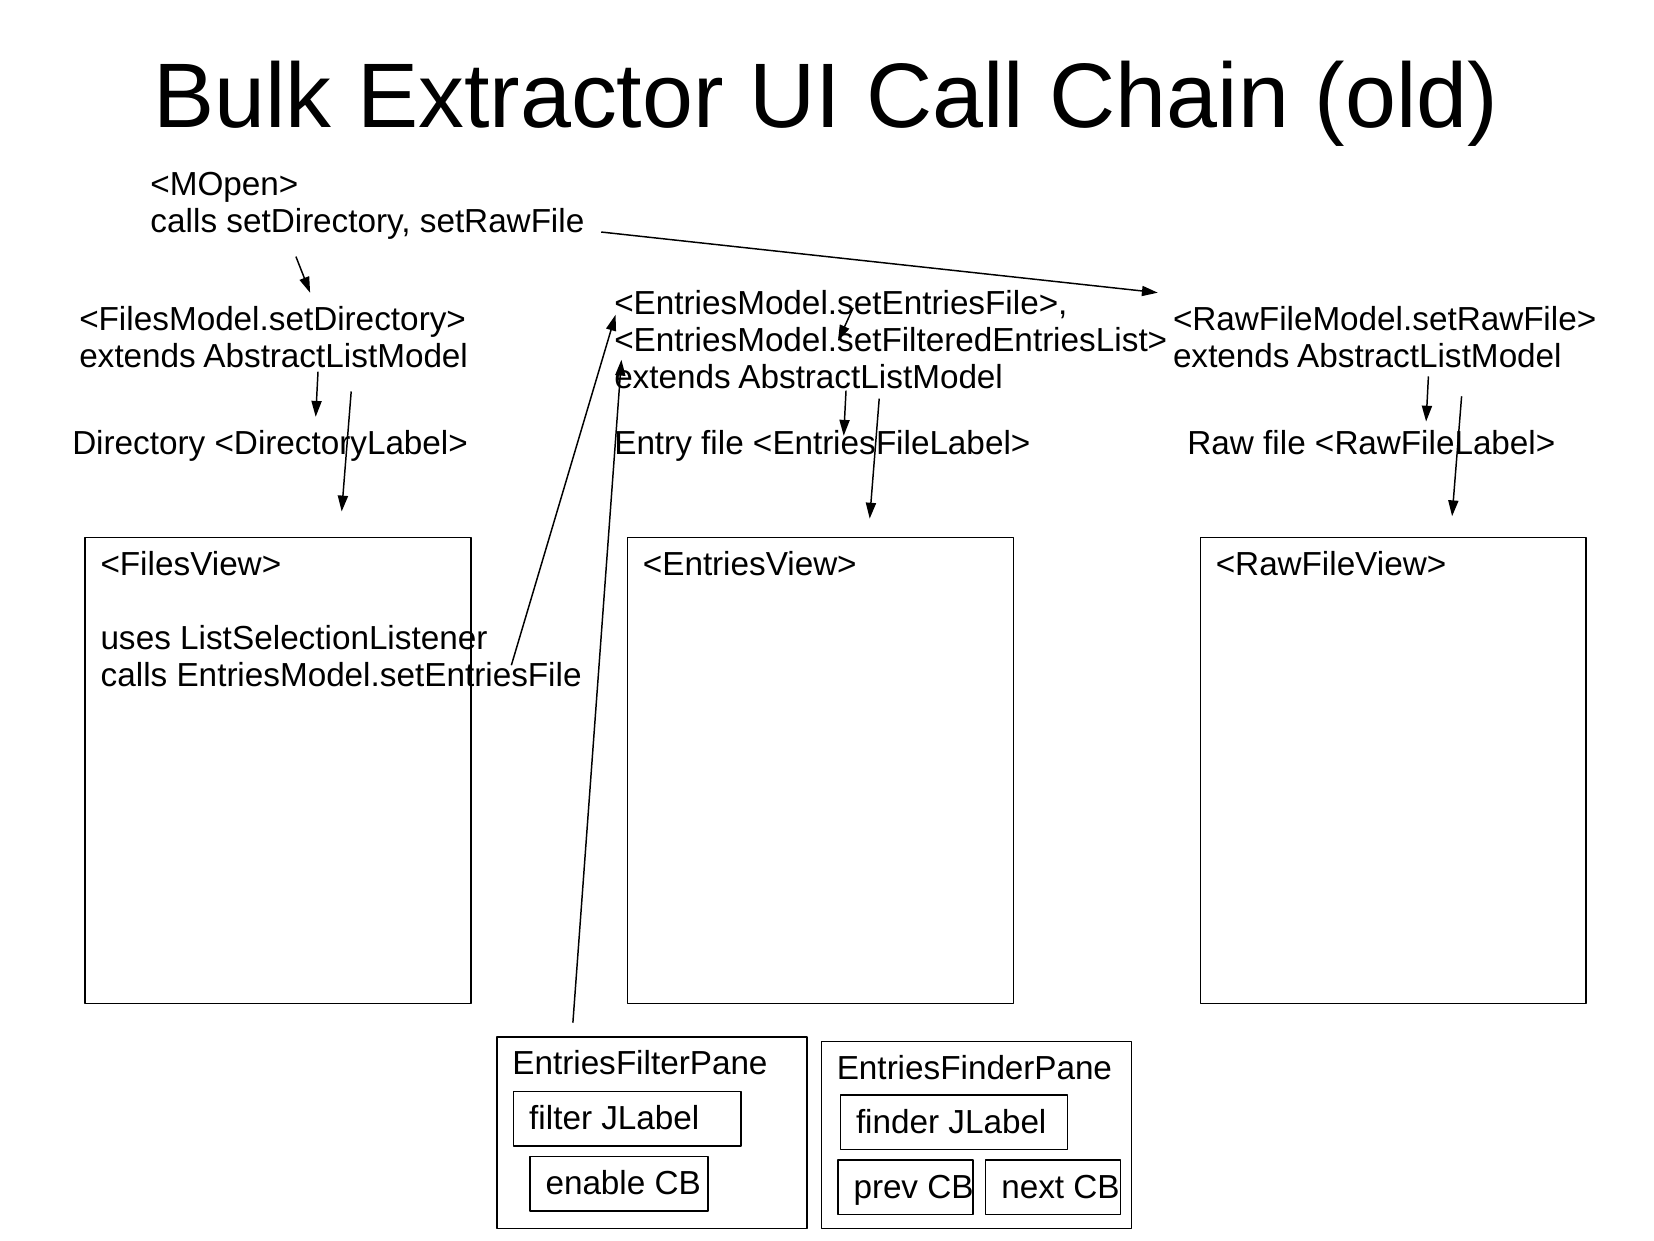

# Bulk Extractor UI Call Chain (old)
<MOpen>
calls setDirectory, setRawFile
<EntriesModel.setEntriesFile>,
<EntriesModel.setFilteredEntriesList>
extends AbstractListModel
<FilesModel.setDirectory>
extends AbstractListModel
<RawFileModel.setRawFile>
extends AbstractListModel
Directory <DirectoryLabel>
Entry file <EntriesFileLabel>
Raw file <RawFileLabel>
<FilesView>
uses ListSelectionListener
calls EntriesModel.setEntriesFile
<EntriesView>
<RawFileView>
EntriesFilterPane
EntriesFinderPane
filter JLabel
finder JLabel
enable CB
prev CB
next CB